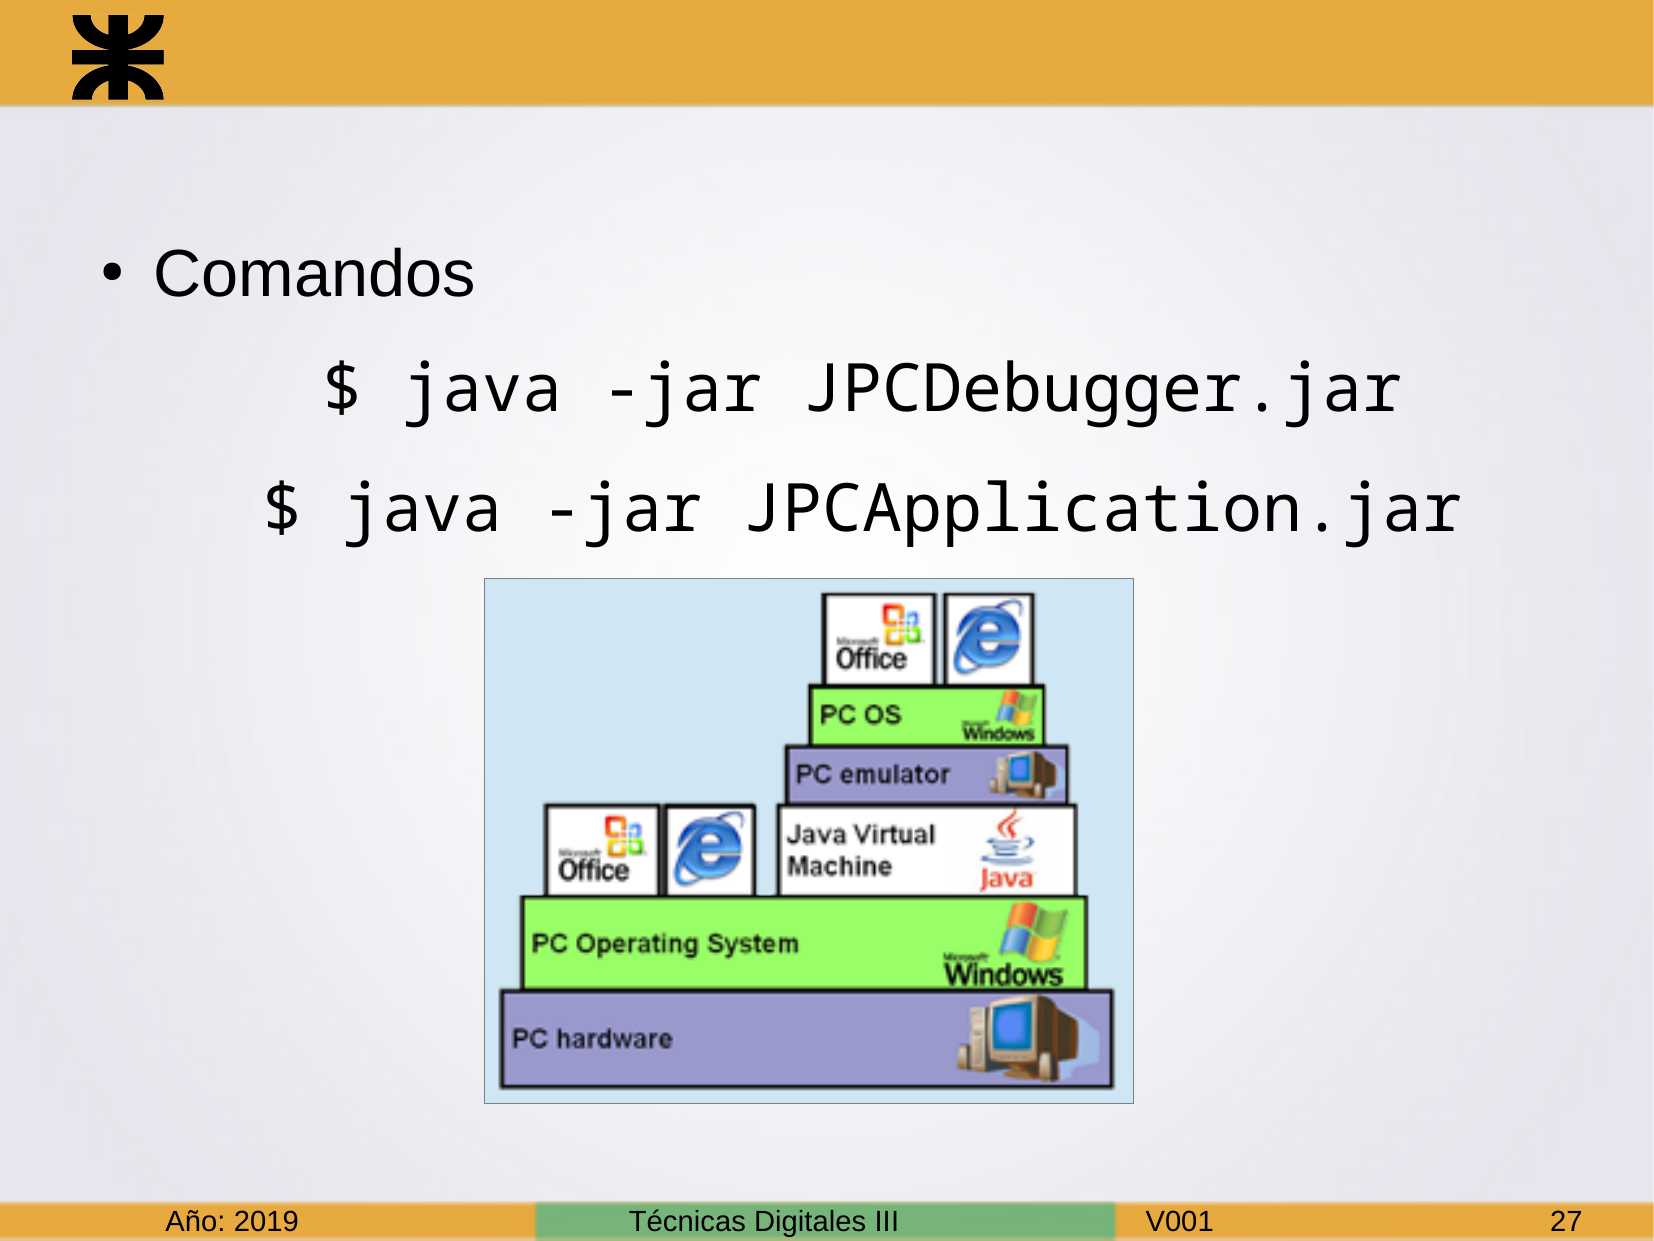

#
Comandos
$ java -jar JPCDebugger.jar
$ java -jar JPCApplication.jar
2013
Técnicas Digitales III
27